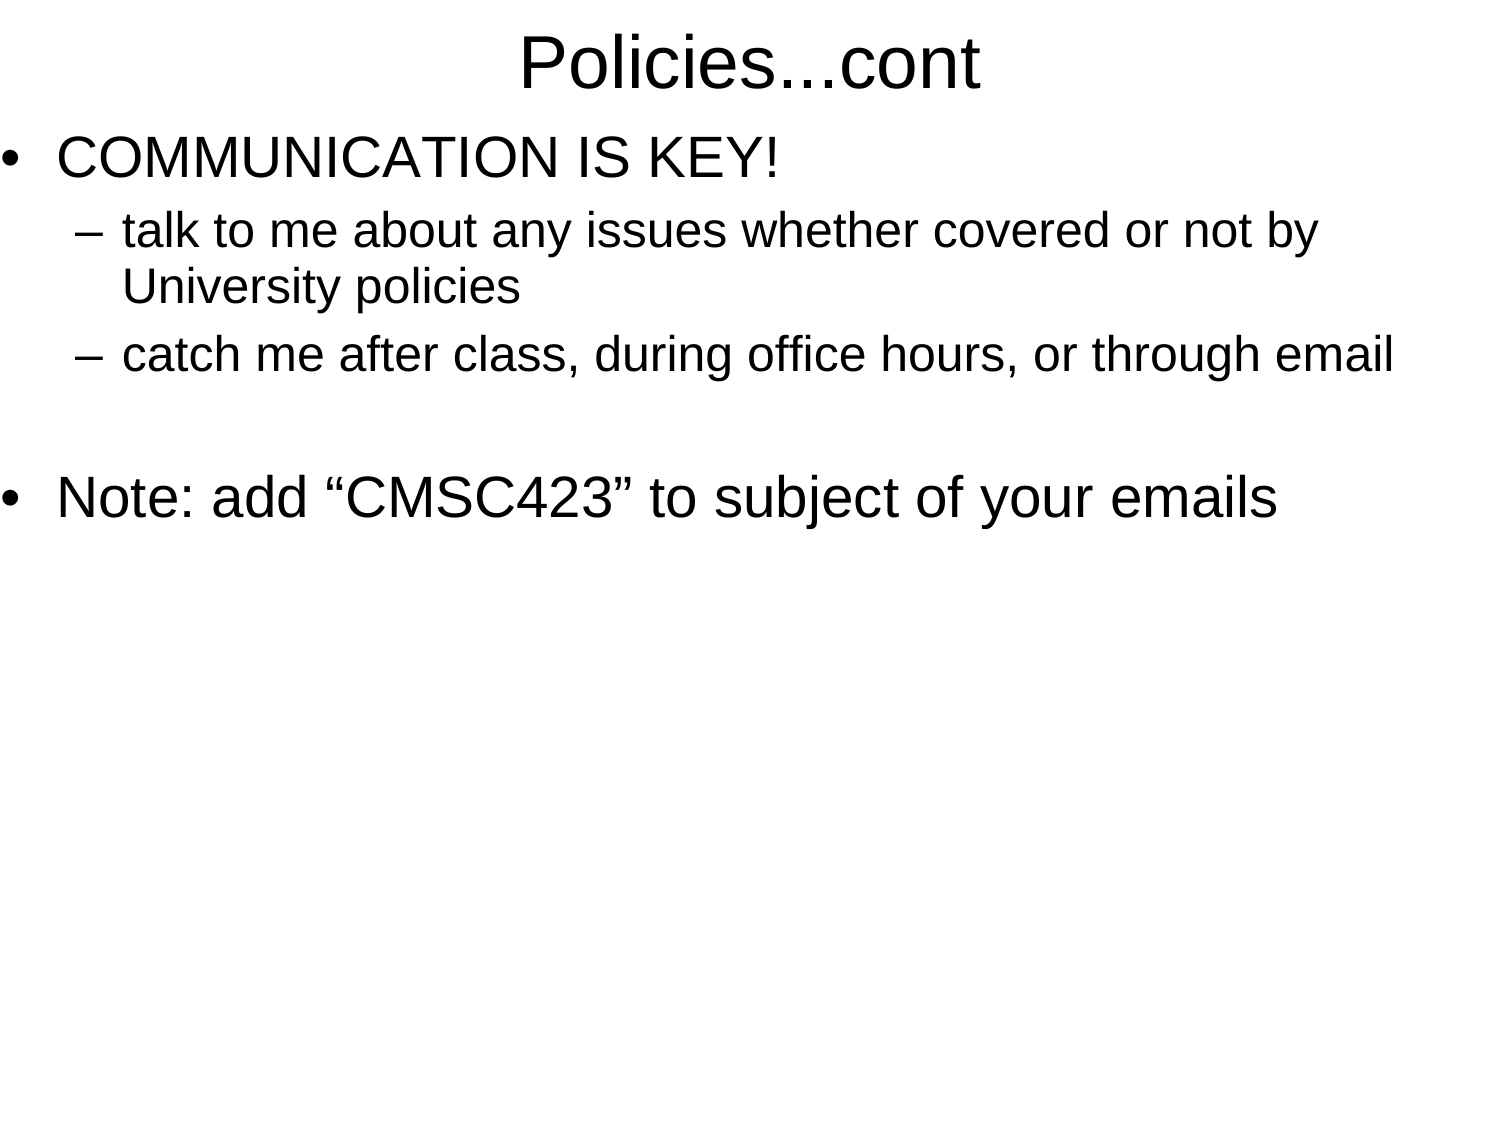

# Policies...cont
COMMUNICATION IS KEY!
talk to me about any issues whether covered or not by University policies
catch me after class, during office hours, or through email
Note: add “CMSC423” to subject of your emails